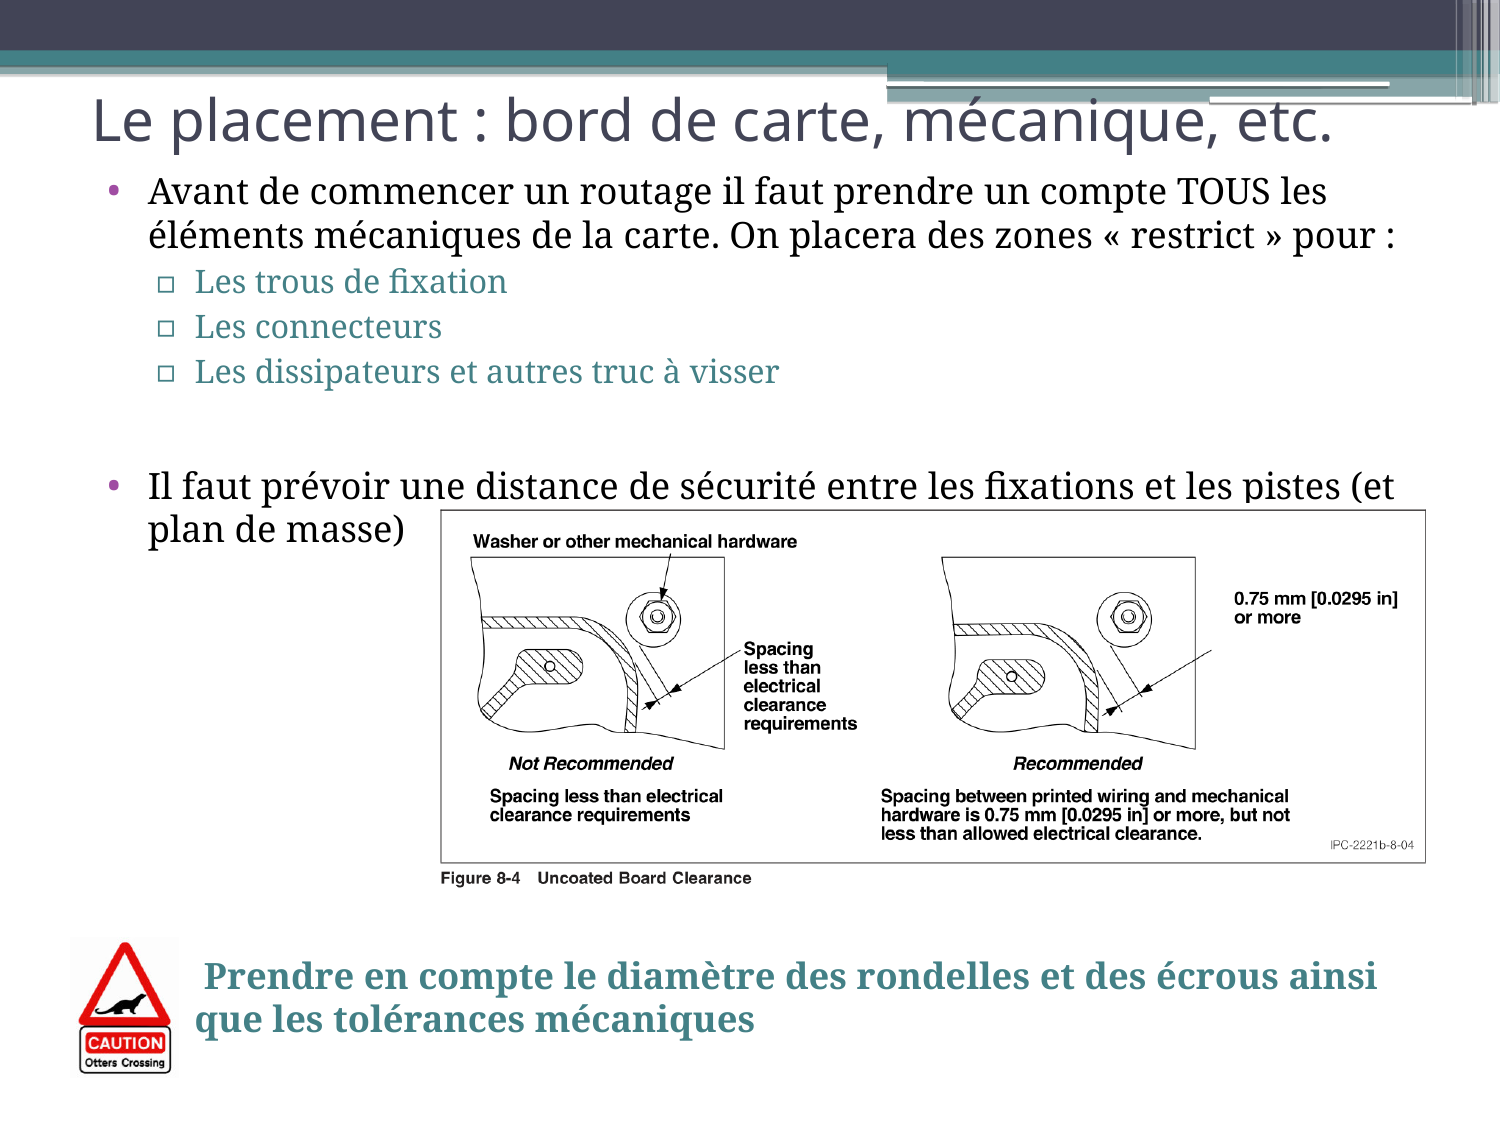

# Le placement : bord de carte, mécanique, etc.
Avant de commencer un routage il faut prendre un compte TOUS les éléments mécaniques de la carte. On placera des zones « restrict » pour :
Les trous de fixation
Les connecteurs
Les dissipateurs et autres truc à visser
Il faut prévoir une distance de sécurité entre les fixations et les pistes (et plan de masse)
	 Prendre en compte le diamètre des rondelles et des écrous ainsi que les tolérances mécaniques